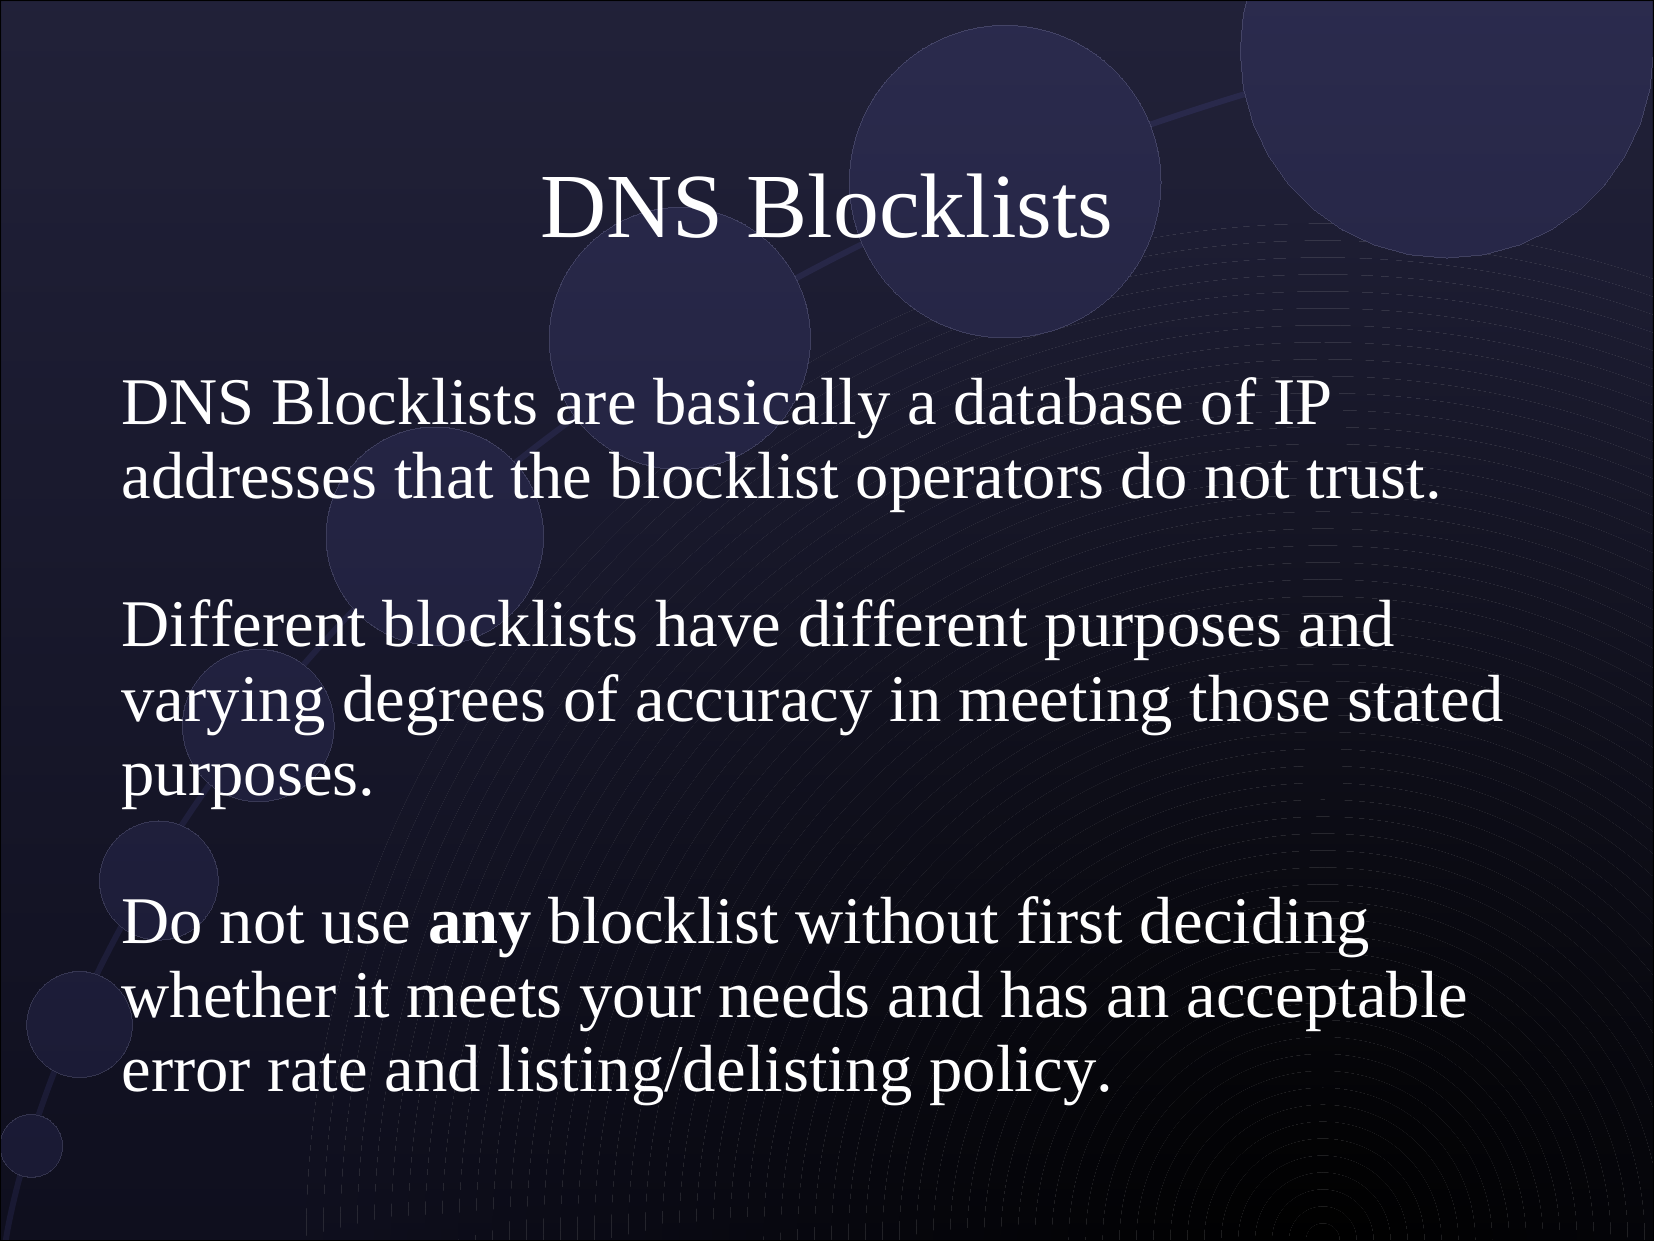

# DNS Blocklists
DNS Blocklists are basically a database of IP addresses that the blocklist operators do not trust.
Different blocklists have different purposes and varying degrees of accuracy in meeting those stated purposes.
Do not use any blocklist without first deciding whether it meets your needs and has an acceptable error rate and listing/delisting policy.